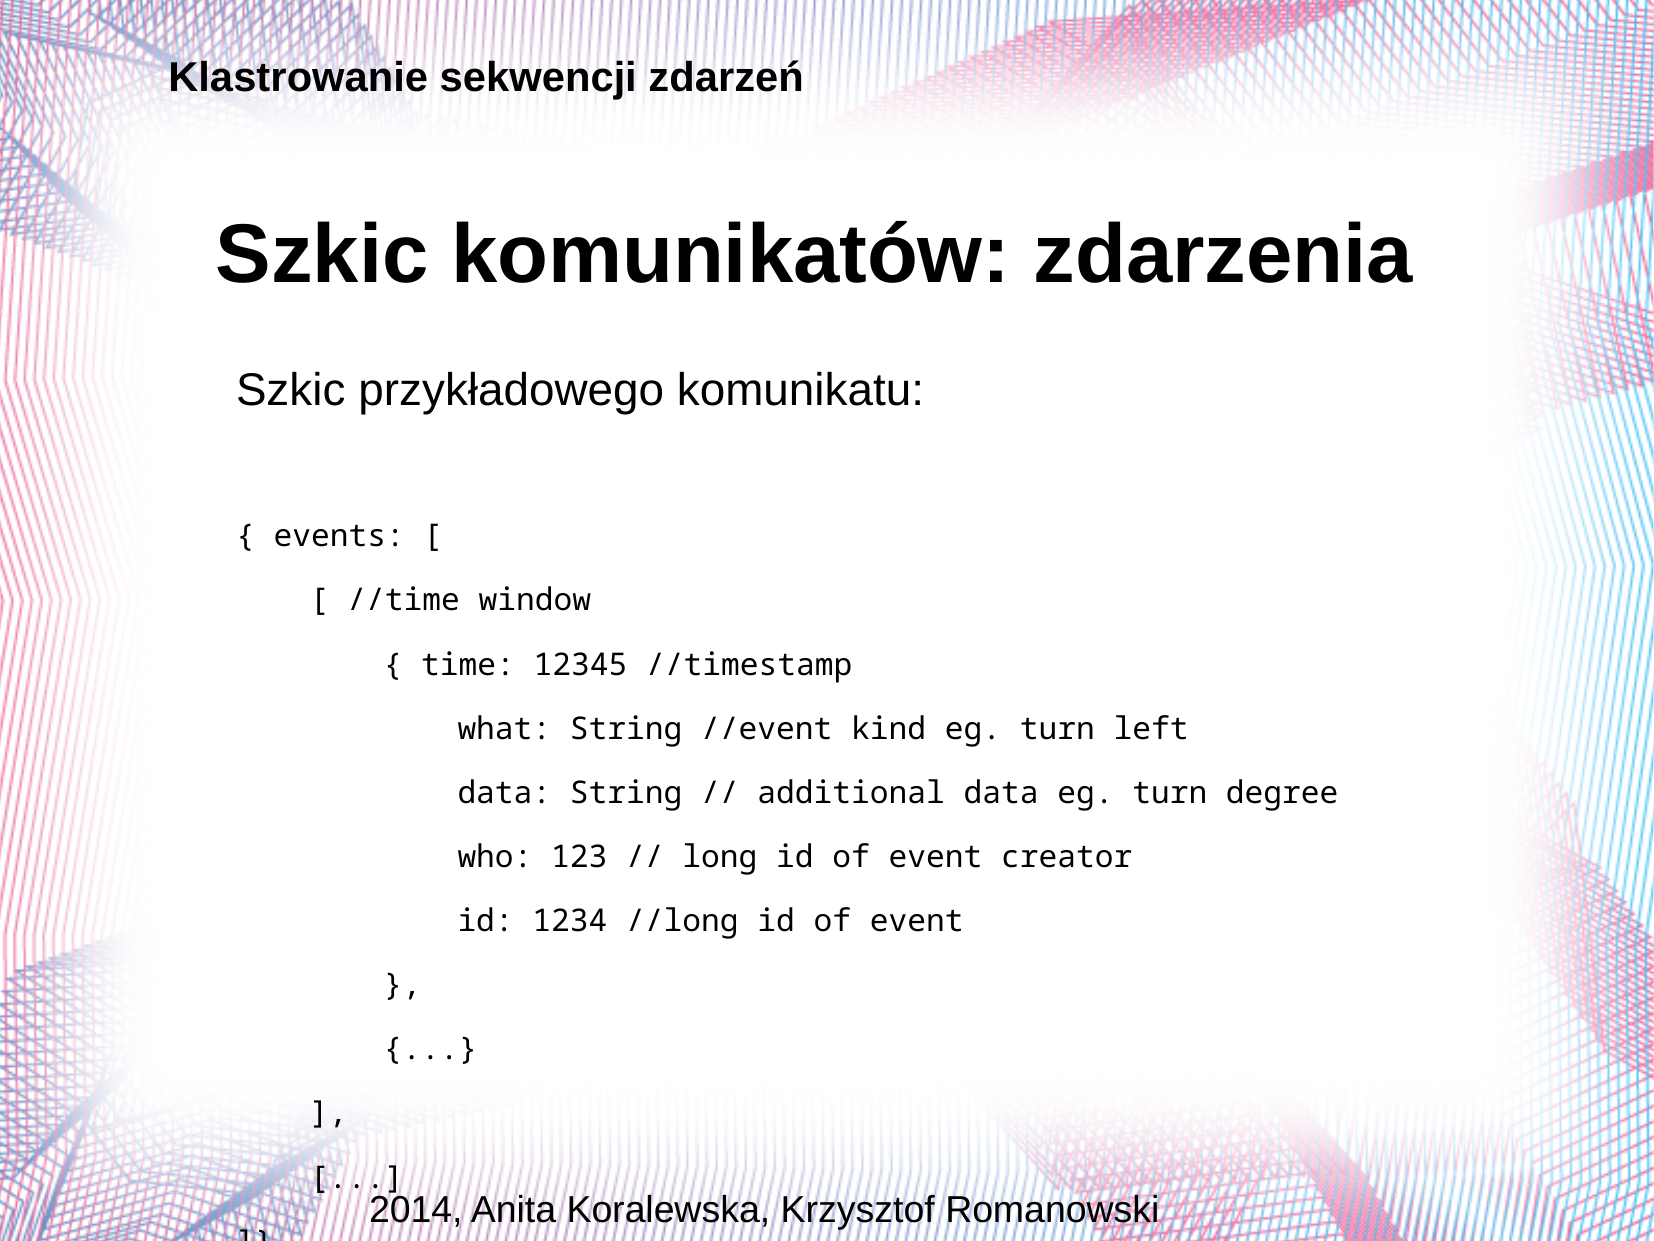

Klastrowanie sekwencji zdarzeń
Szkic komunikatów: zdarzenia
Szkic przykładowego komunikatu:
{ events: [
	[ //time window
		{ time: 12345 //timestamp
	 		what: String //event kind eg. turn left
	 		data: String // additional data eg. turn degree
	 		who: 123 // long id of event creator
			id: 1234 //long id of event
	 	},
	 	{...}
 	],
 	[...]
]}
2014, Anita Koralewska, Krzysztof Romanowski